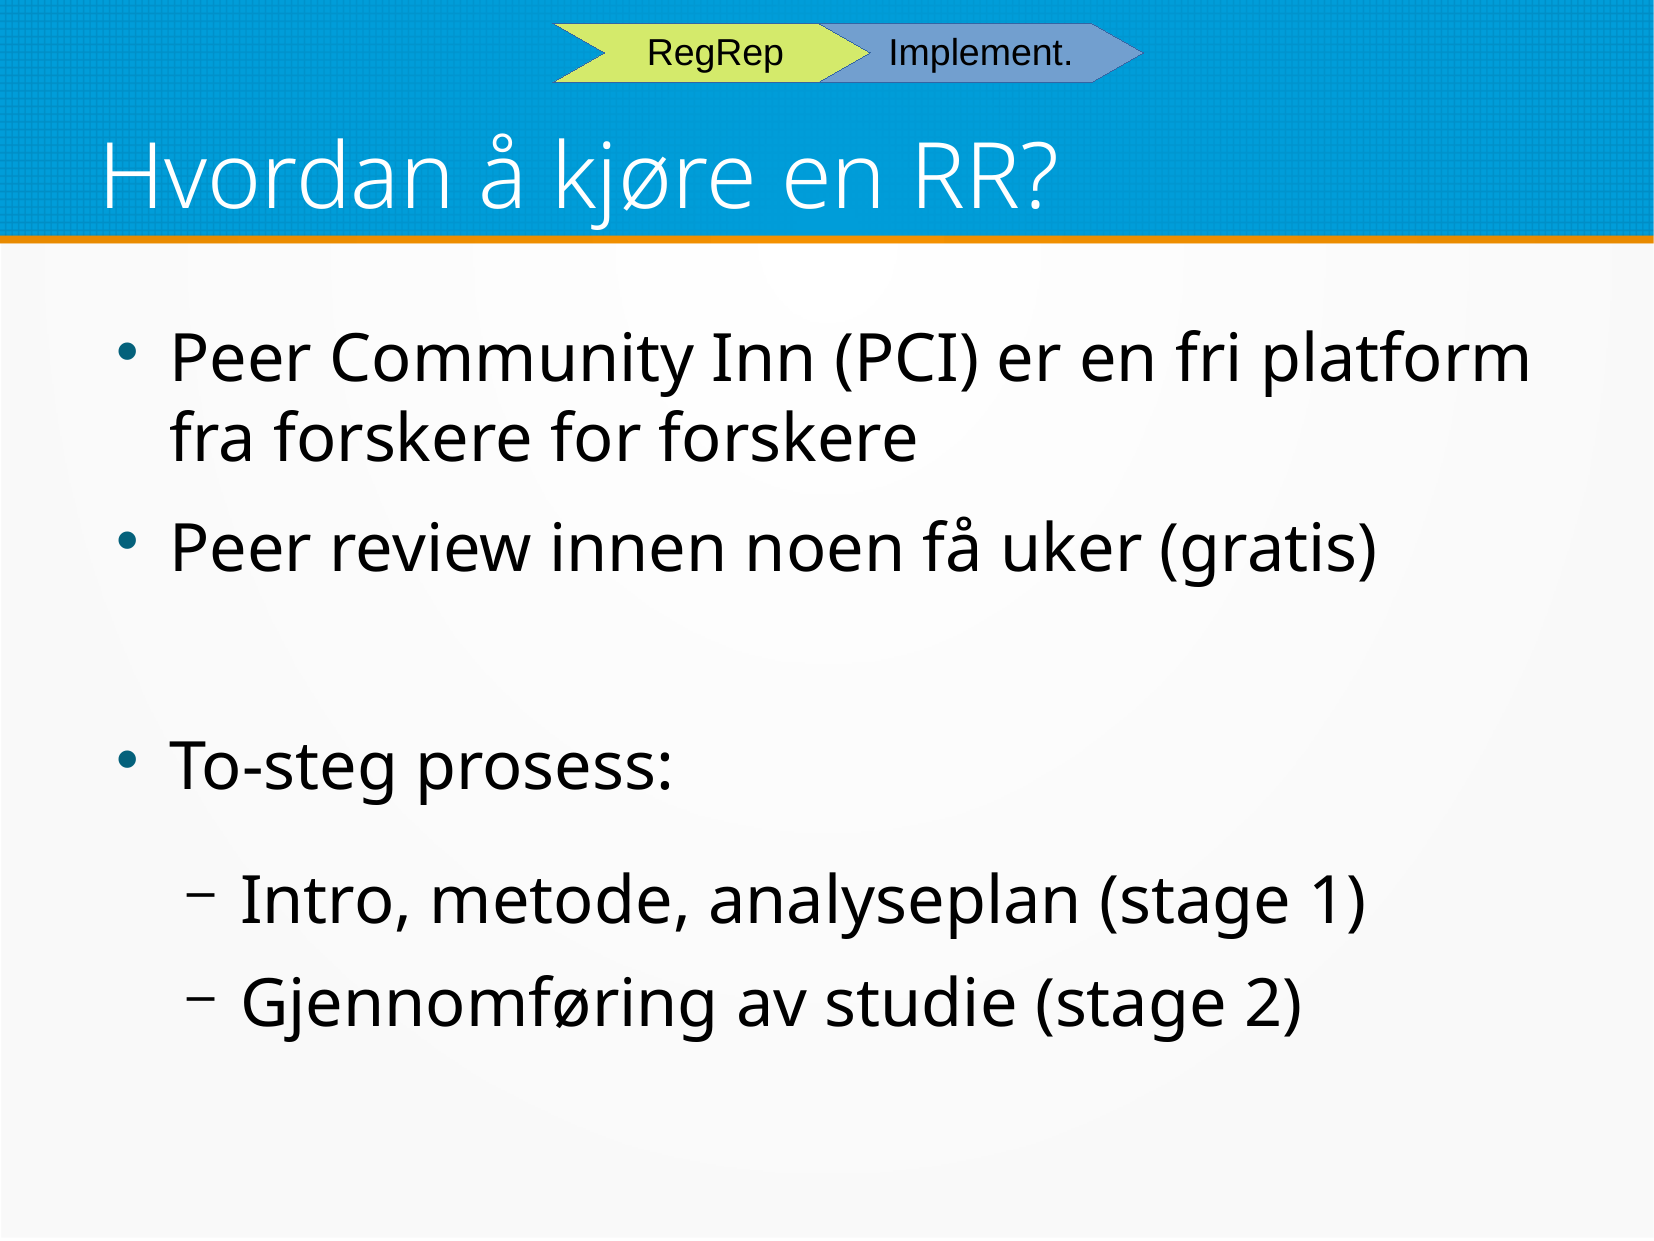

# Hvordan å kjøre en RR?
RegRep
Implement.
Peer Community Inn (PCI) er en fri platform fra forskere for forskere
Peer review innen noen få uker (gratis)
To-steg prosess:
Intro, metode, analyseplan (stage 1)
Gjennomføring av studie (stage 2)